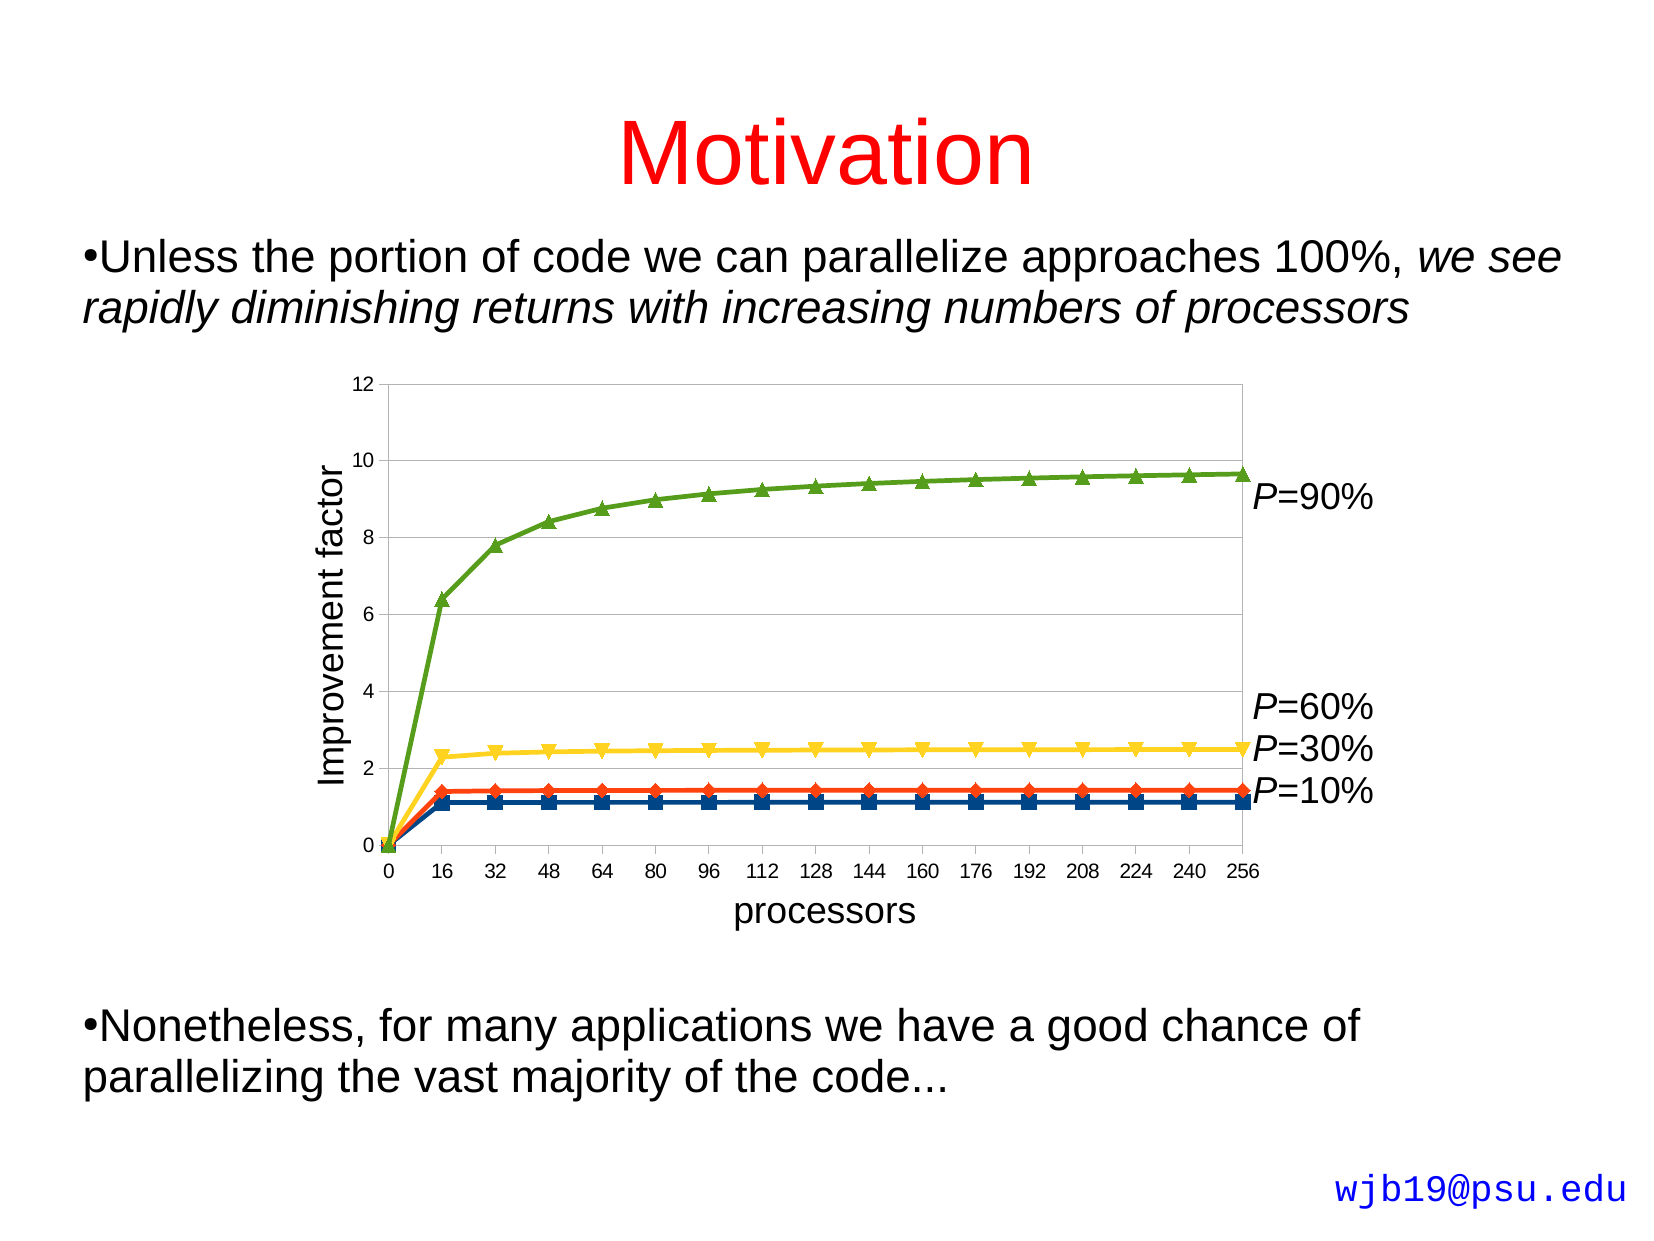

# Motivation
Unless the portion of code we can parallelize approaches 100%, we see rapidly diminishing returns with increasing numbers of processors
Nonetheless, for many applications we have a good chance of parallelizing the vast majority of the code...
### Chart
| Category | Column B | Column C | Column D | Column E |
|---|---|---|---|---|
| 0 | 0.0 | 0.0 | 0.0 | 0.0 |
| 16 | 1.103448 | 1.391304 | 2.285714 | 6.4 |
| 32 | 1.107266 | 1.409692 | 2.38806 | 7.804878 |
| 48 | 1.108545 | 1.415929 | 2.424242 | 8.421053 |
| 64 | 1.109185 | 1.419069 | 2.442748 | 8.767123 |
| 80 | 1.10957 | 1.420959 | 2.453988 | 8.988764 |
| 96 | 1.109827 | 1.422222 | 2.461538 | 9.142857 |
| 112 | 1.11001 | 1.423126 | 2.46696 | 9.256198 |
| 128 | 1.110147 | 1.423804 | 2.471042 | 9.343066 |
| 144 | 1.110254 | 1.424332 | 2.474227 | 9.411765 |
| 160 | 1.11034 | 1.424755 | 2.47678 | 9.467456 |
| 176 | 1.11041 | 1.425101 | 2.478873 | 9.513514 |
| 192 | 1.110468 | 1.42539 | 2.48062 | 9.552239 |
| 208 | 1.110518 | 1.425634 | 2.4821 | 9.585253 |
| 224 | 1.11056 | 1.425843 | 2.48337 | 9.613734 |
| 240 | 1.110597 | 1.426025 | 2.484472 | 9.638554 |
| 256 | 1.110629 | 1.426184 | 2.485437 | 9.660377 |P=90%
P=60%
P=30%
P=10%
Improvement factor
processors
wjb19@psu.edu